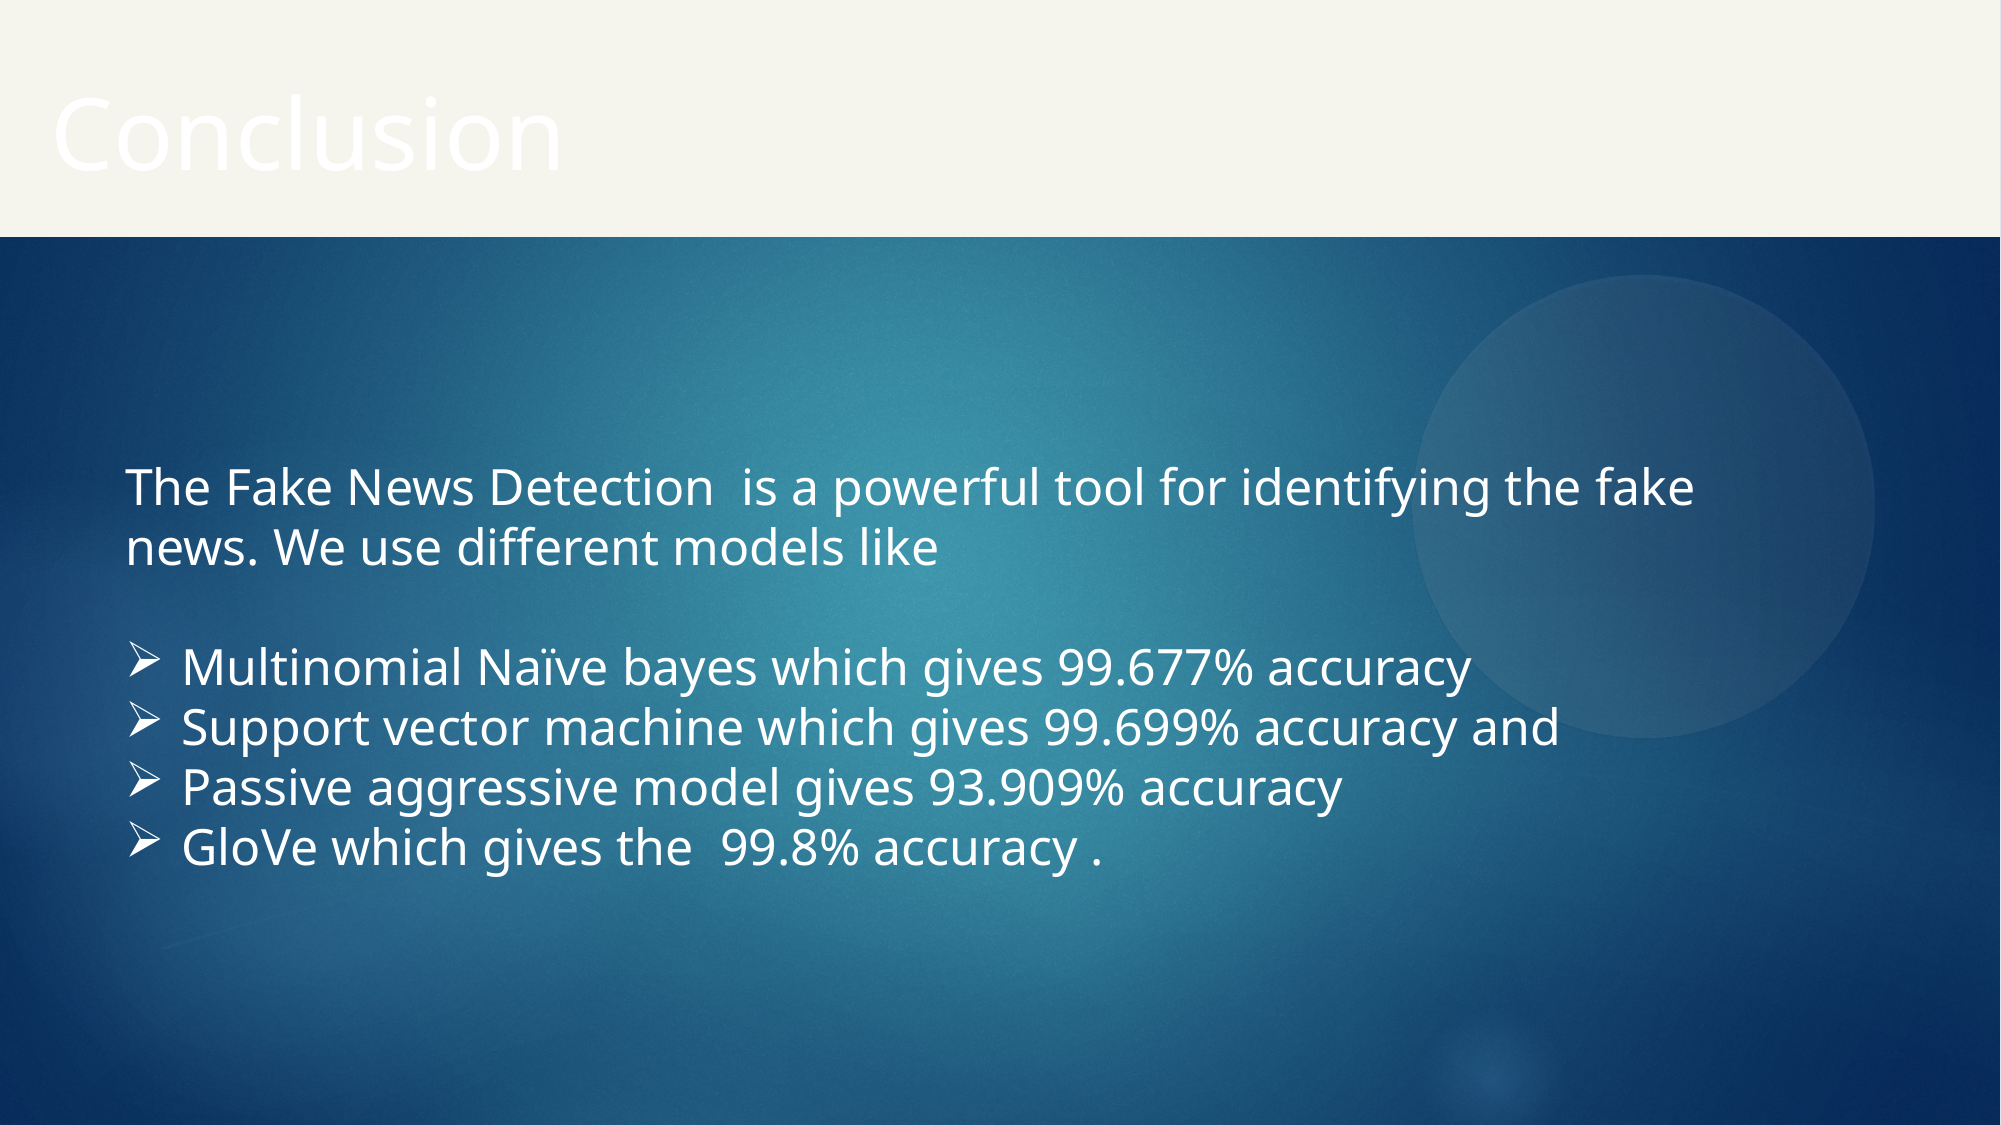

Conclusion
The Fake News Detection is a powerful tool for identifying the fake news. We use different models like
Multinomial Naïve bayes which gives 99.677% accuracy
Support vector machine which gives 99.699% accuracy and
Passive aggressive model gives 93.909% accuracy
GloVe which gives the 99.8% accuracy .